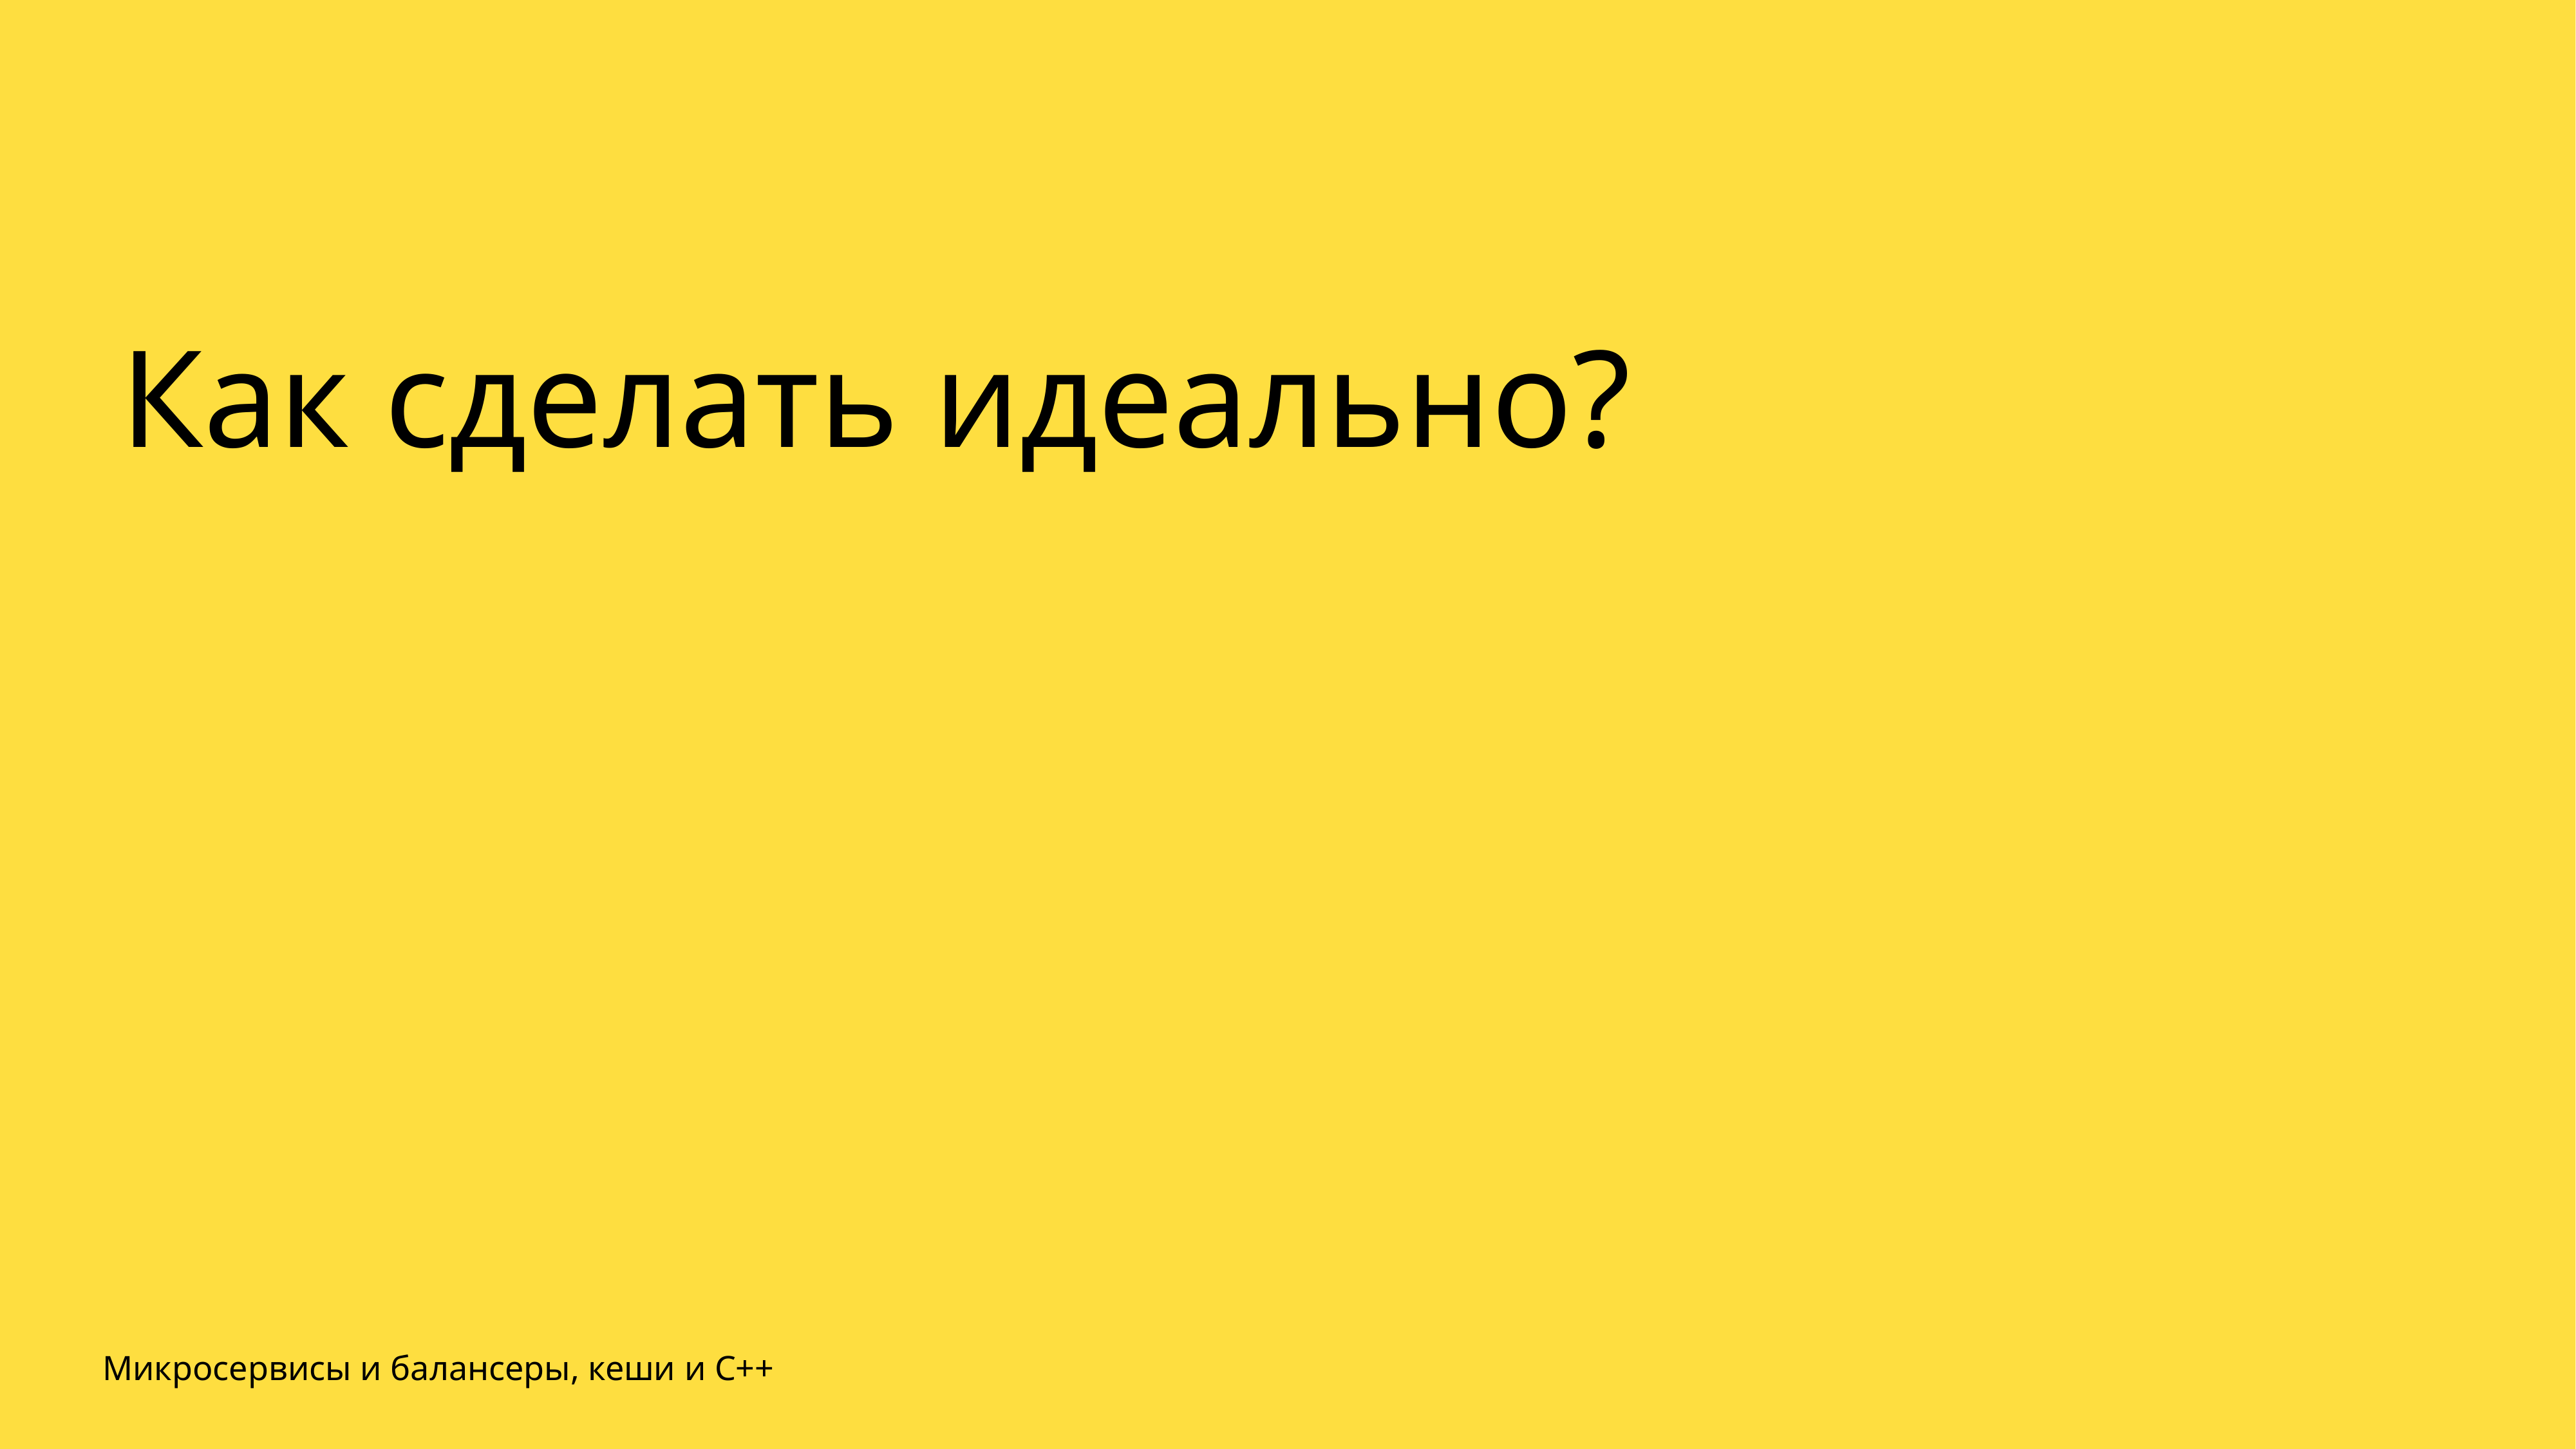

# Как сделать идеально?
Микросервисы и балансеры, кеши и C++